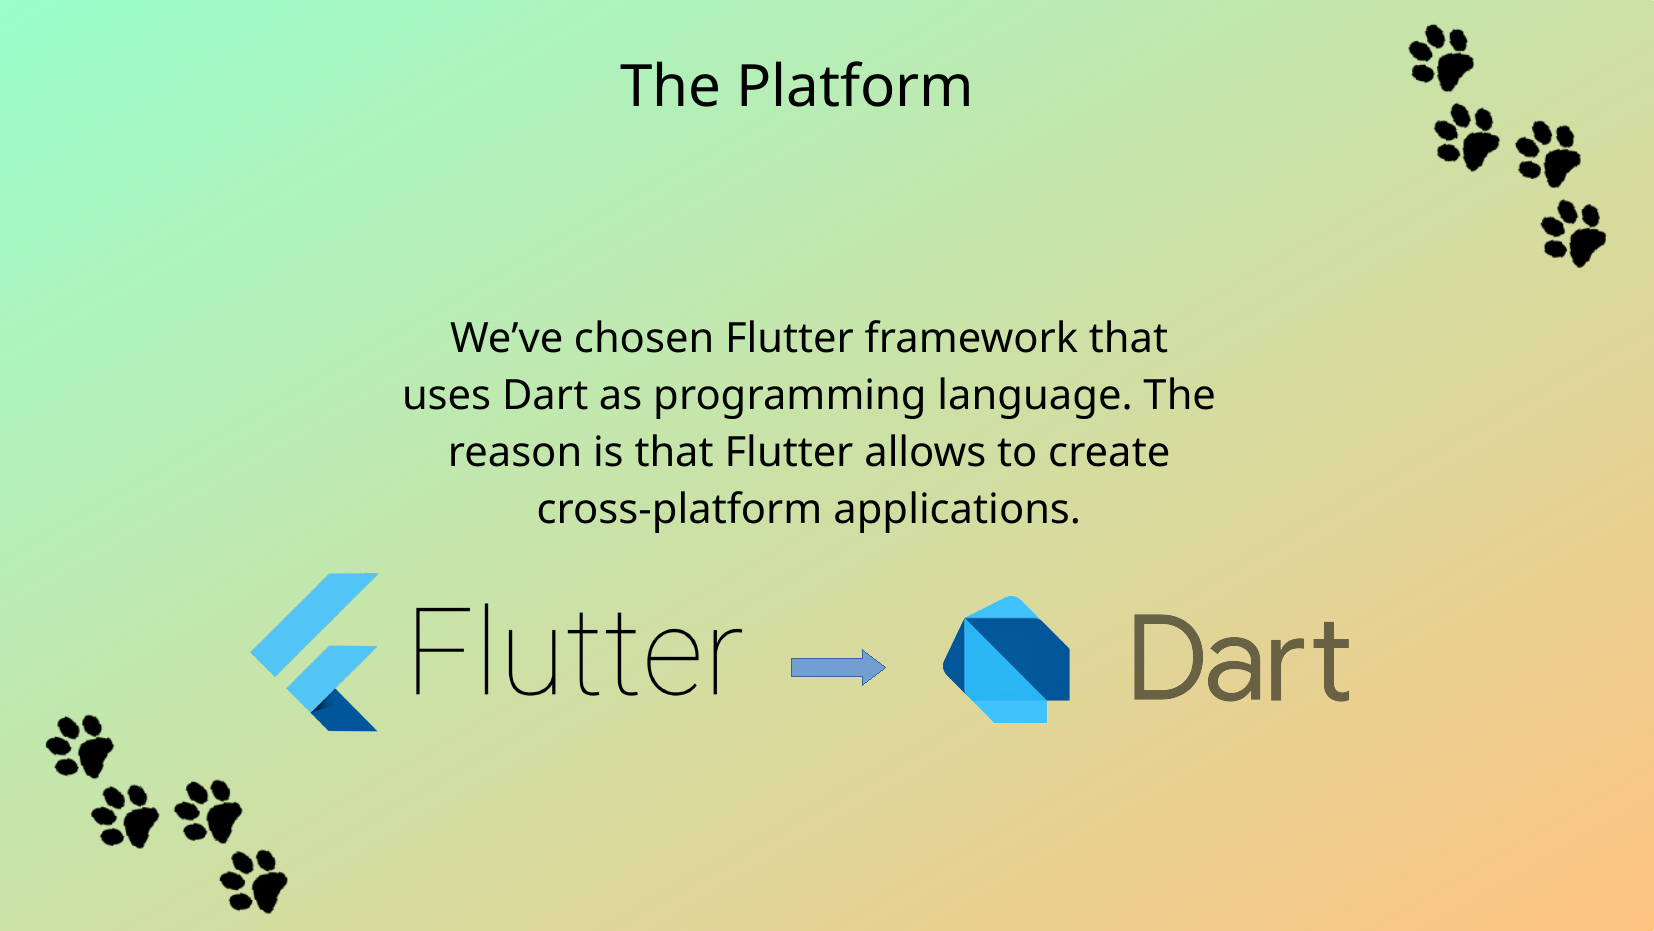

# The Platform
We’ve chosen Flutter framework that uses Dart as programming language. The reason is that Flutter allows to create cross-platform applications.